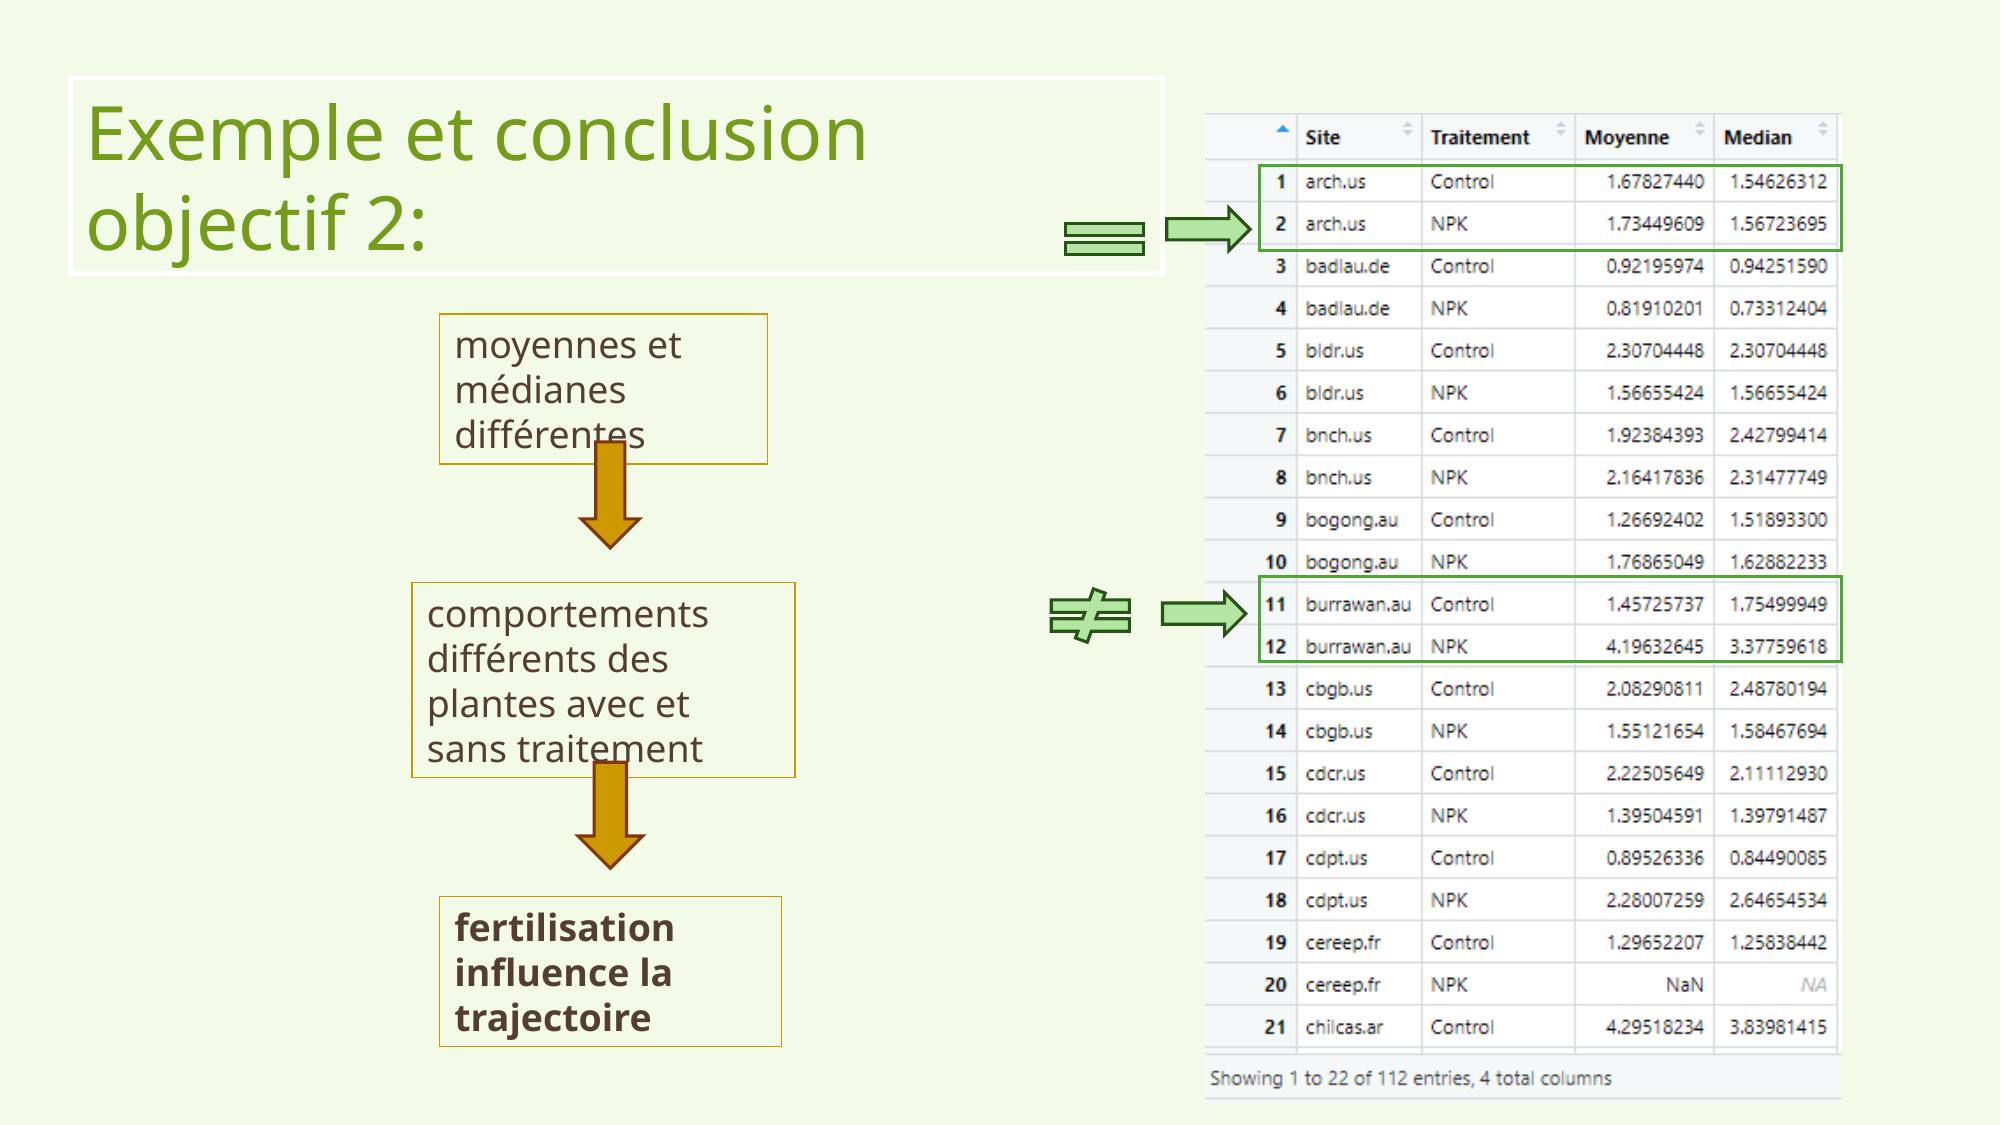

Exemple et conclusion objectif 2:
moyennes et médianes différentes
comportements différents des plantes avec et sans traitement
fertilisation influence la trajectoire